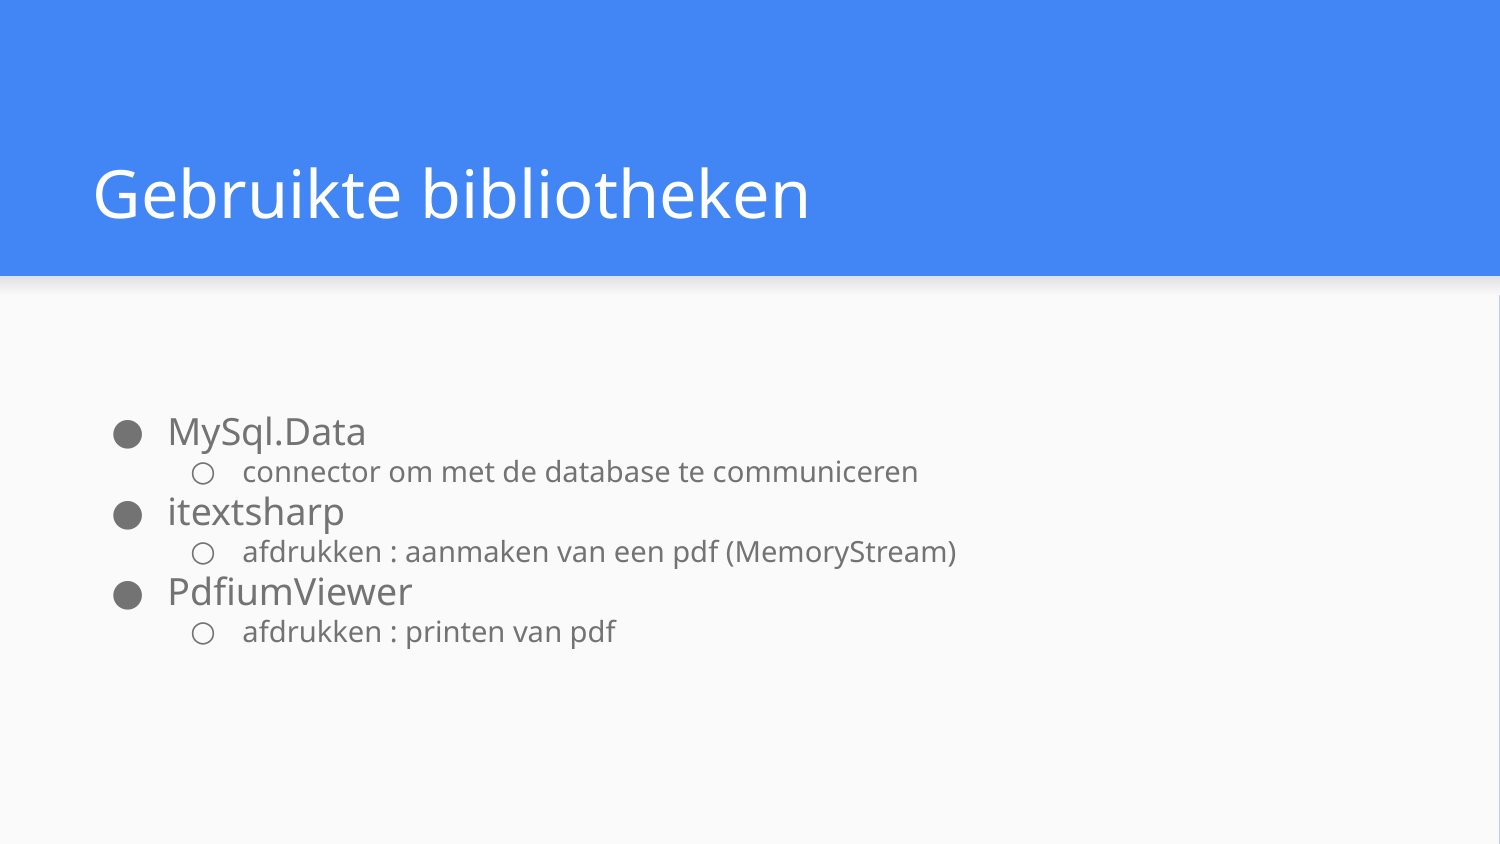

# Gebruikte bibliotheken
MySql.Data
connector om met de database te communiceren
itextsharp
afdrukken : aanmaken van een pdf (MemoryStream)
PdfiumViewer
afdrukken : printen van pdf